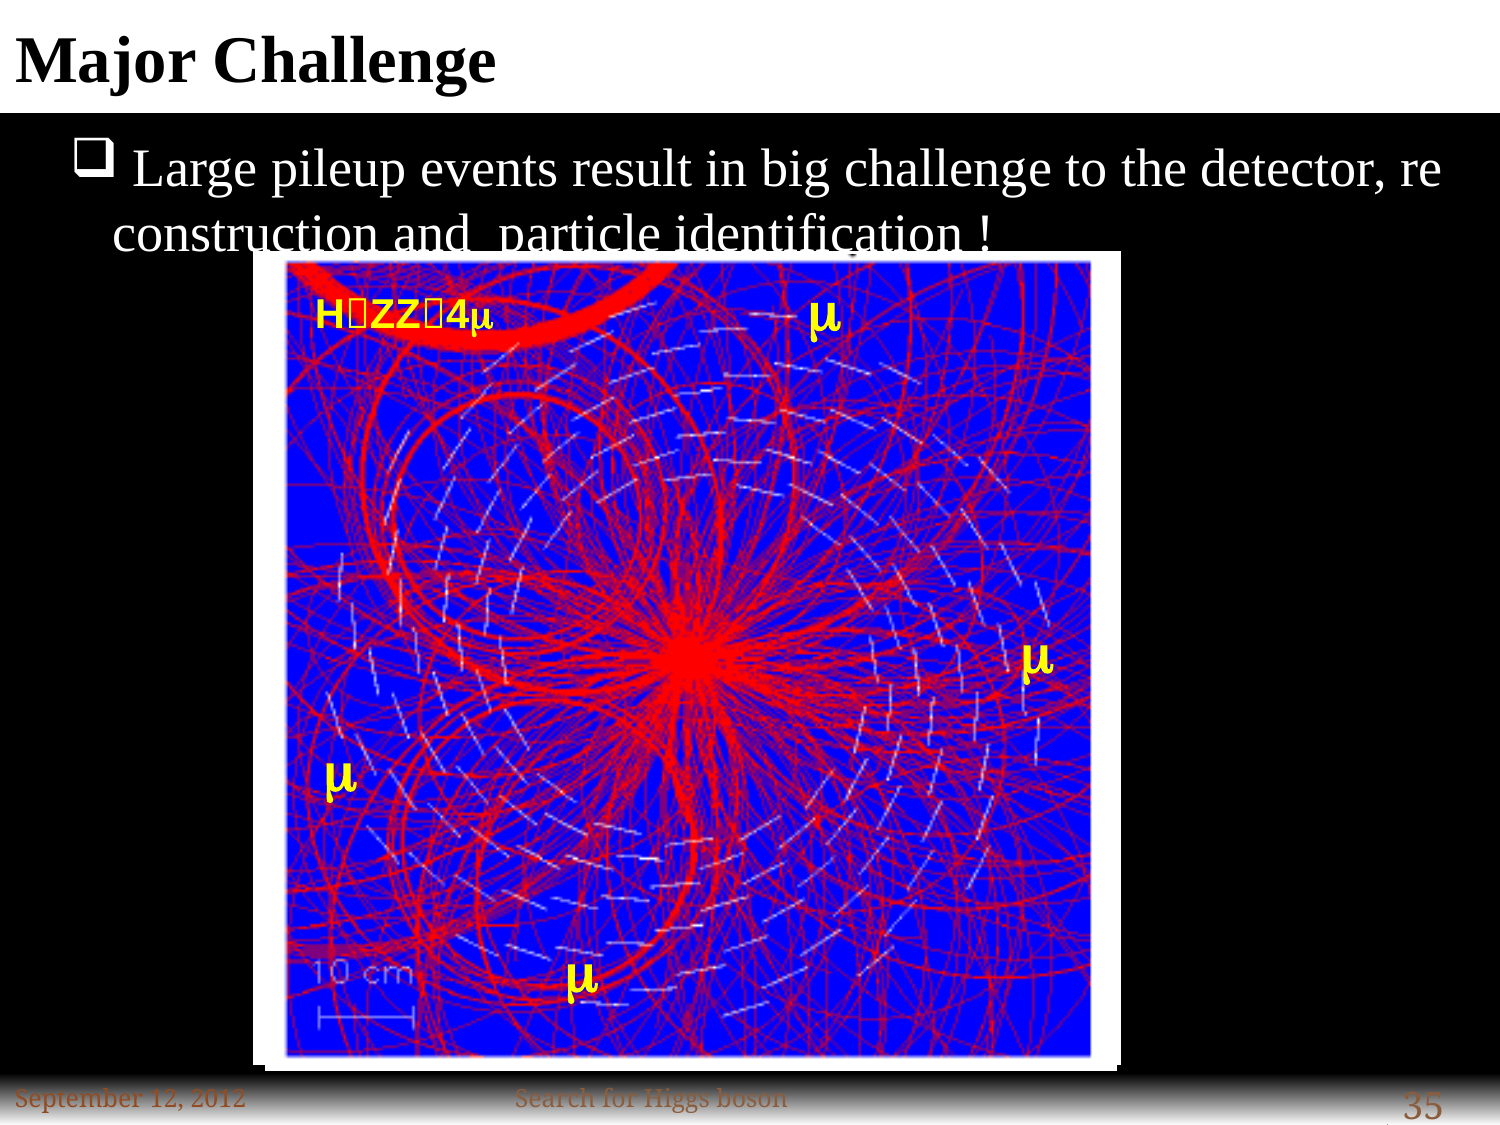

# Major Challenge
 Large pileup events result in big challenge to the detector, reconstruction and particle identification !
m
HZZ4m
m
m
m
September 12, 2012
Search for Higgs boson